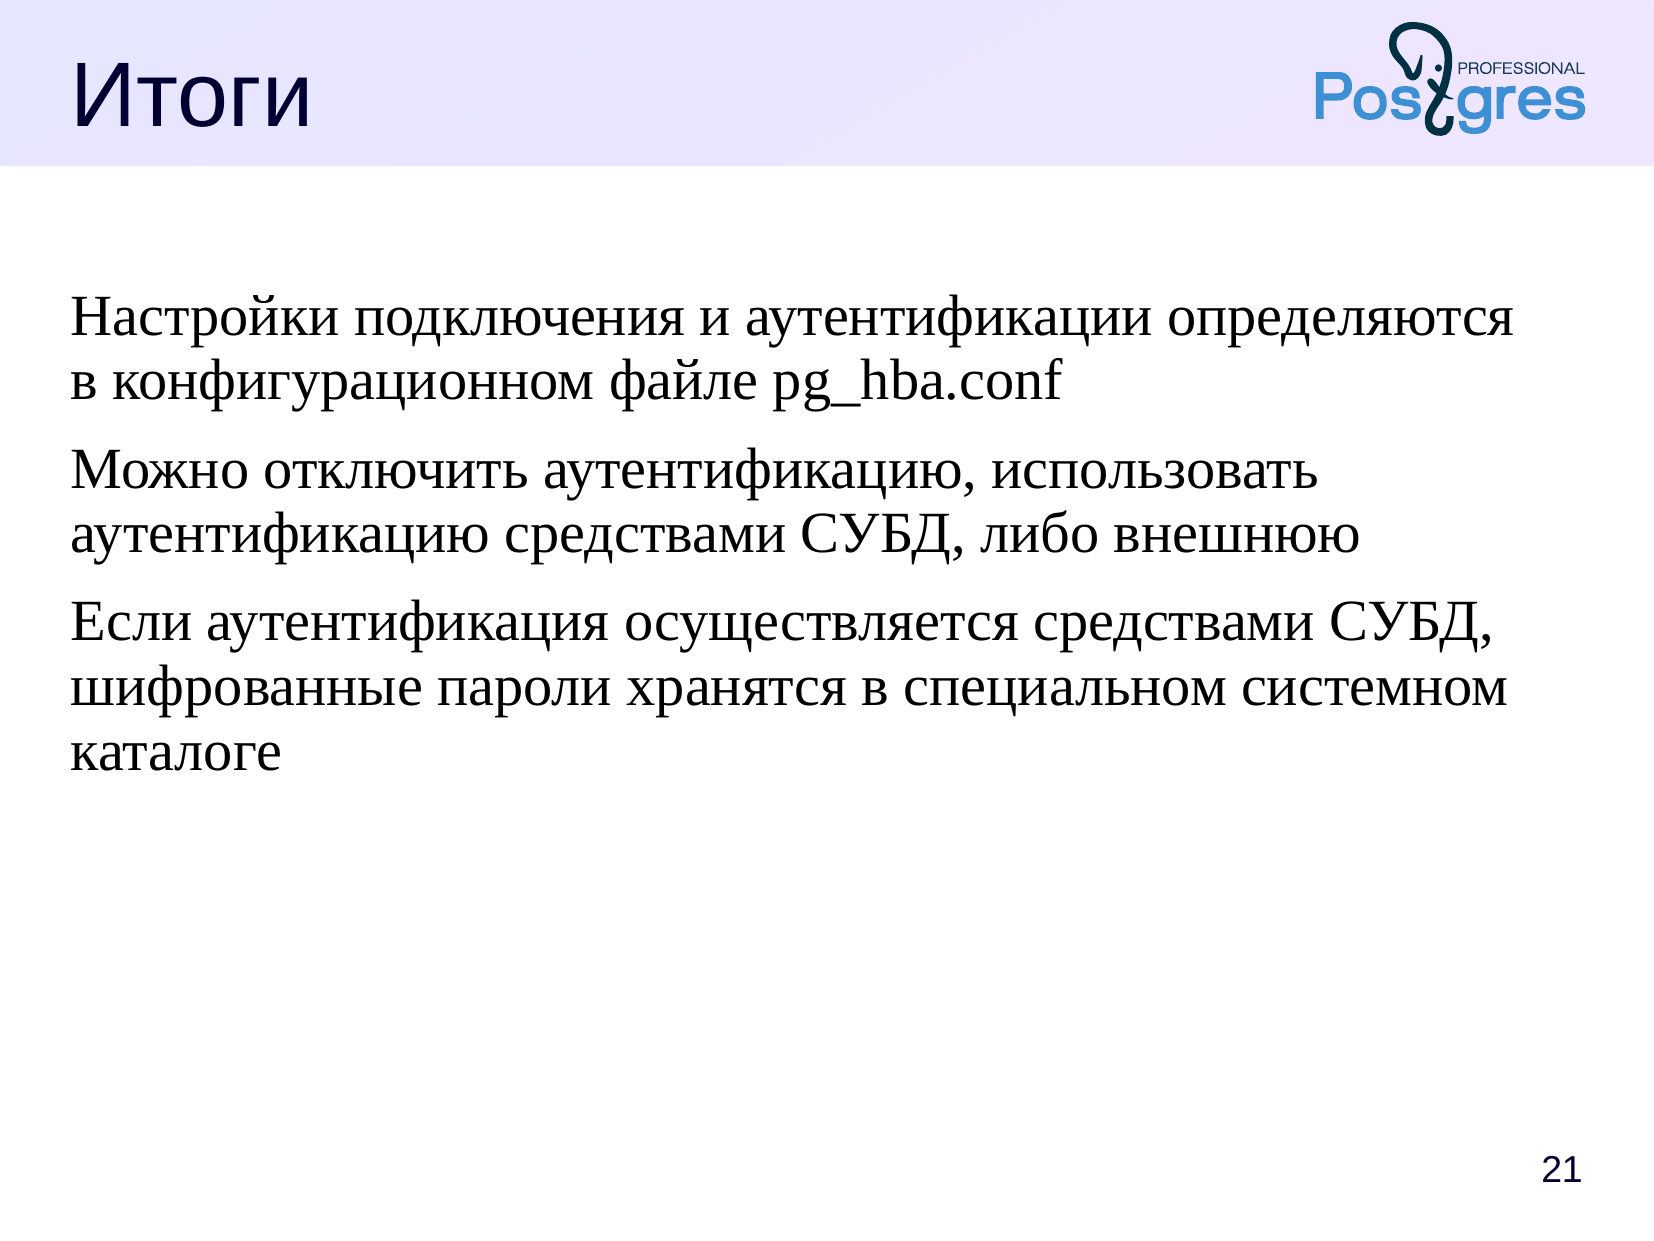

# Итоги
Настройки подключения и аутентификации определяются
в конфигурационном файле pg_hba.conf
Можно отключить аутентификацию, использовать аутентификацию средствами СУБД, либо внешнюю
Если аутентификация осуществляется средствами СУБД, шифрованные пароли хранятся в специальном системном каталоге